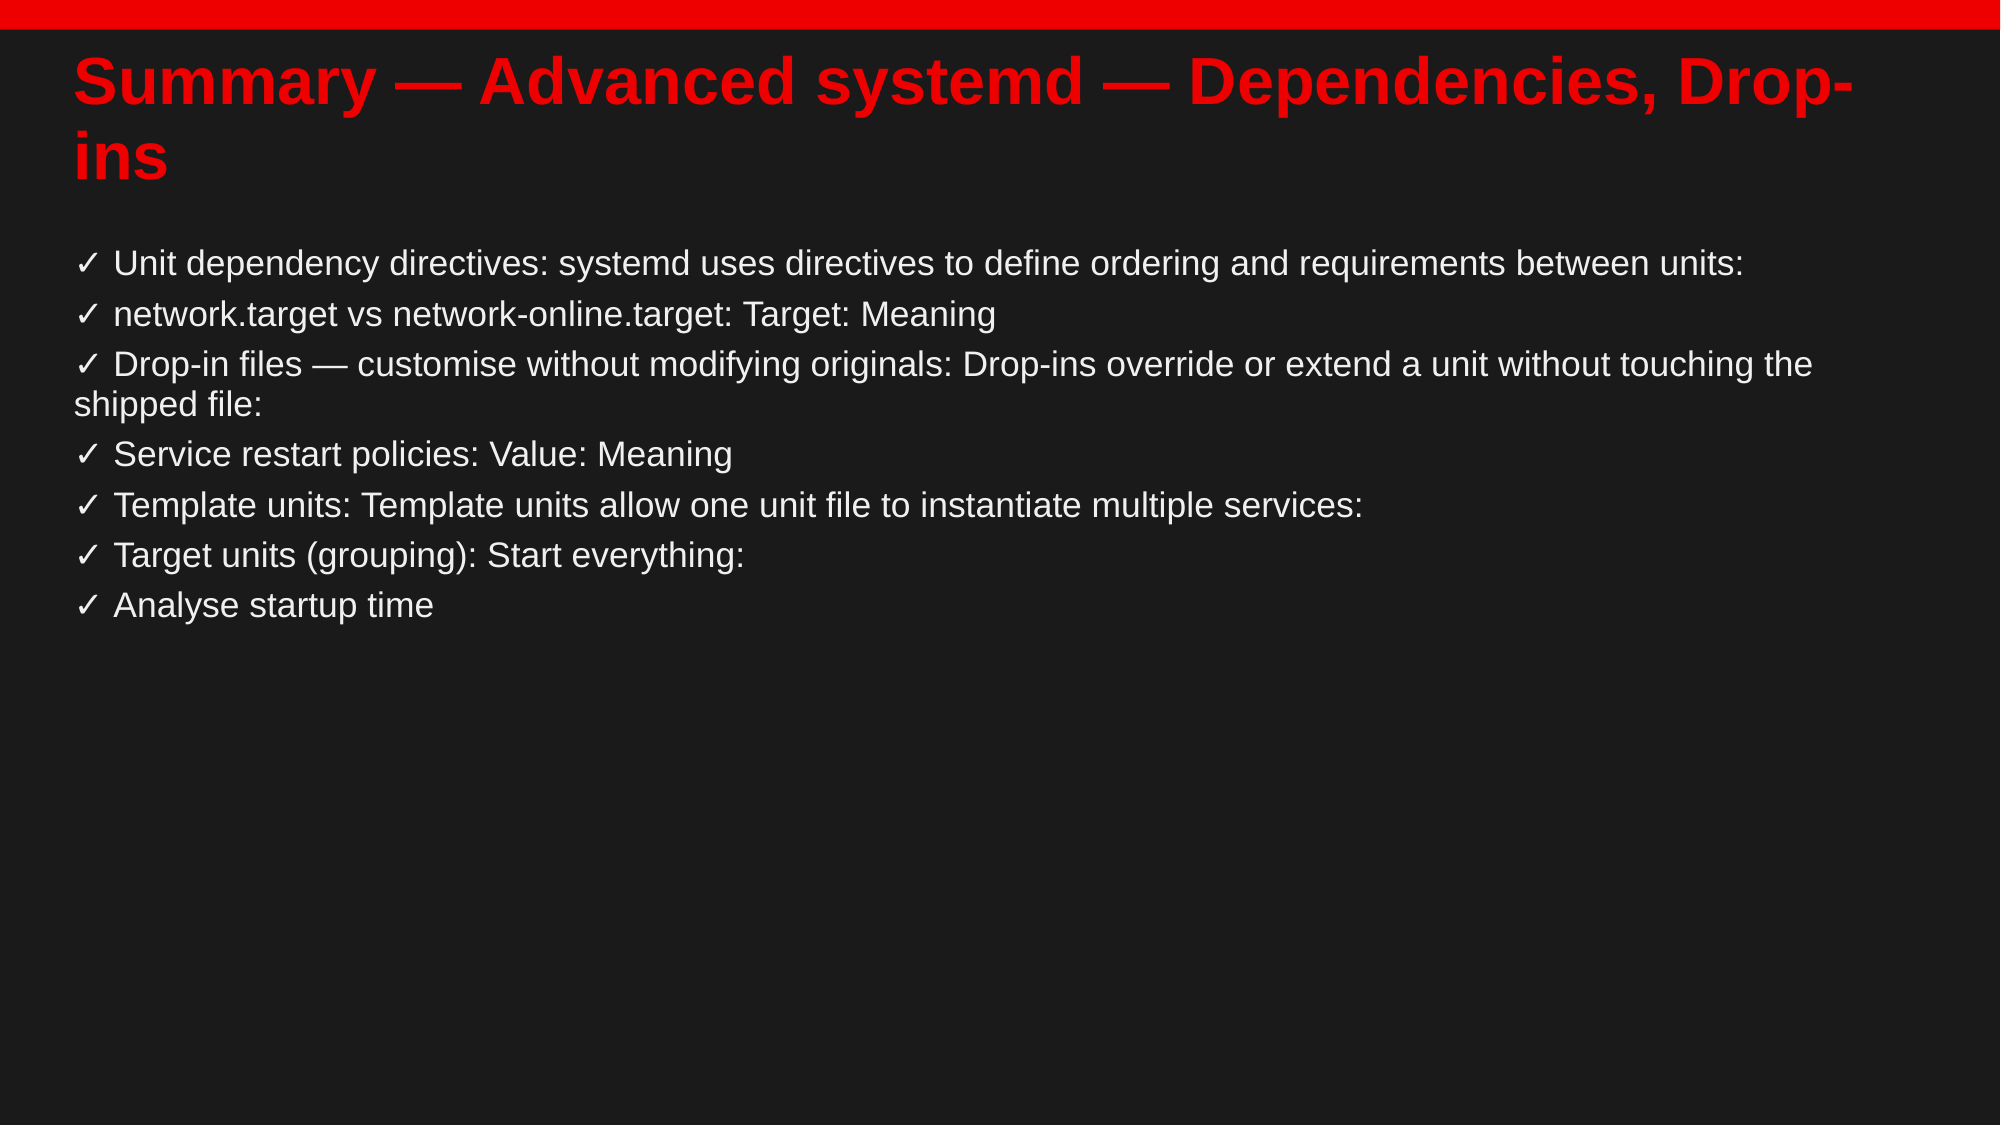

Summary — Advanced systemd — Dependencies, Drop-ins
✓ Unit dependency directives: systemd uses directives to define ordering and requirements between units:
✓ network.target vs network-online.target: Target: Meaning
✓ Drop-in files — customise without modifying originals: Drop-ins override or extend a unit without touching the shipped file:
✓ Service restart policies: Value: Meaning
✓ Template units: Template units allow one unit file to instantiate multiple services:
✓ Target units (grouping): Start everything:
✓ Analyse startup time